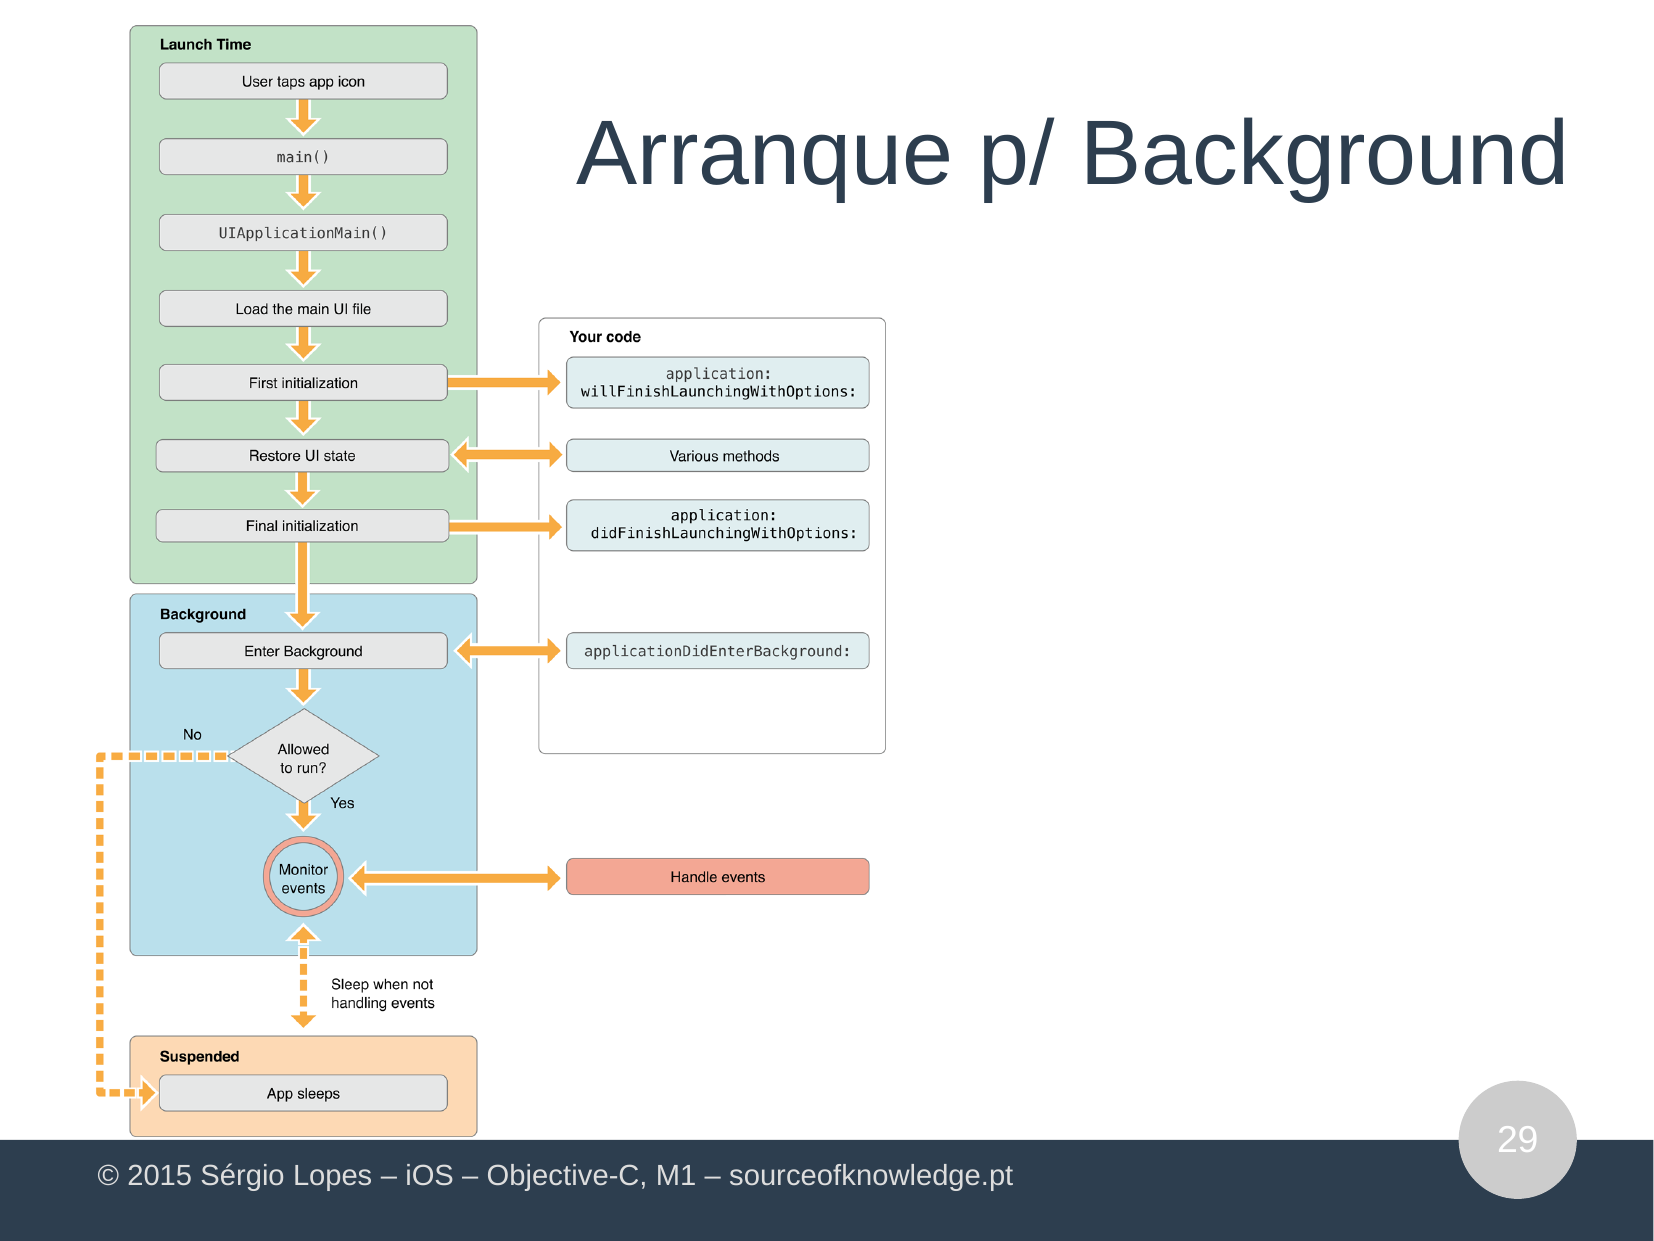

# Arranque p/ Background
29
© 2015 Sérgio Lopes – iOS – Objective-C, M1 – sourceofknowledge.pt